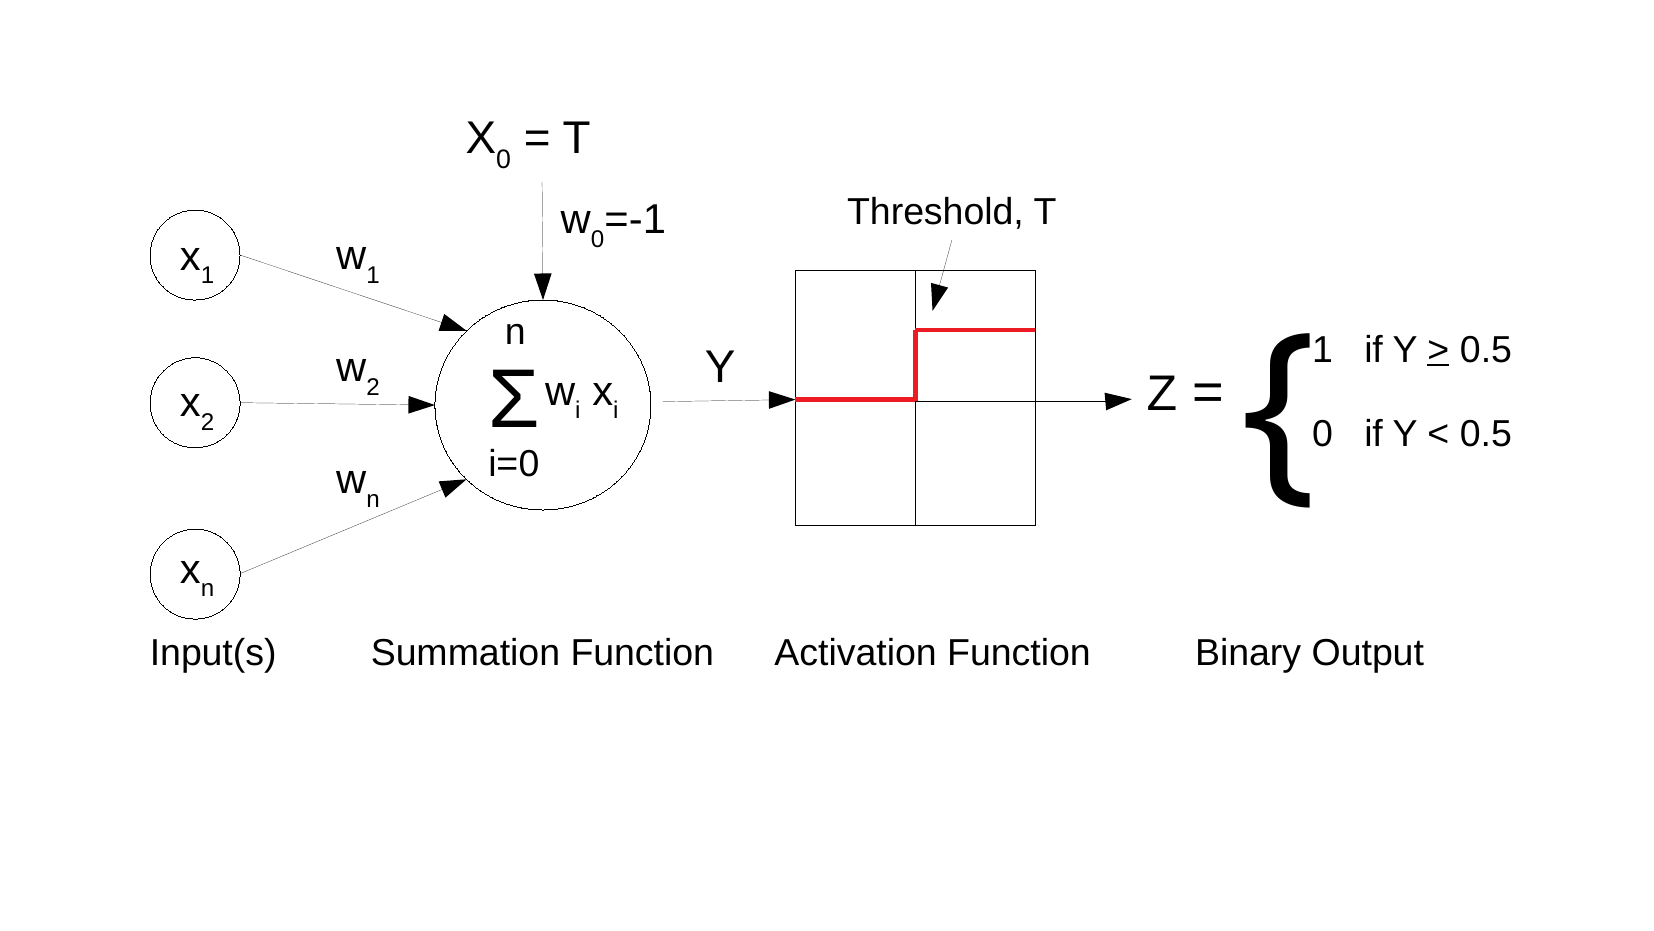

X0 = T
Threshold, T
w0=-1
w1
x1
{
n
1 if Y > 0.5
0 if Y < 0.5
Y
w2
Σ
Z =
wi xi
x2
i=0
wn
xn
Input(s) Summation Function Activation Function Binary Output